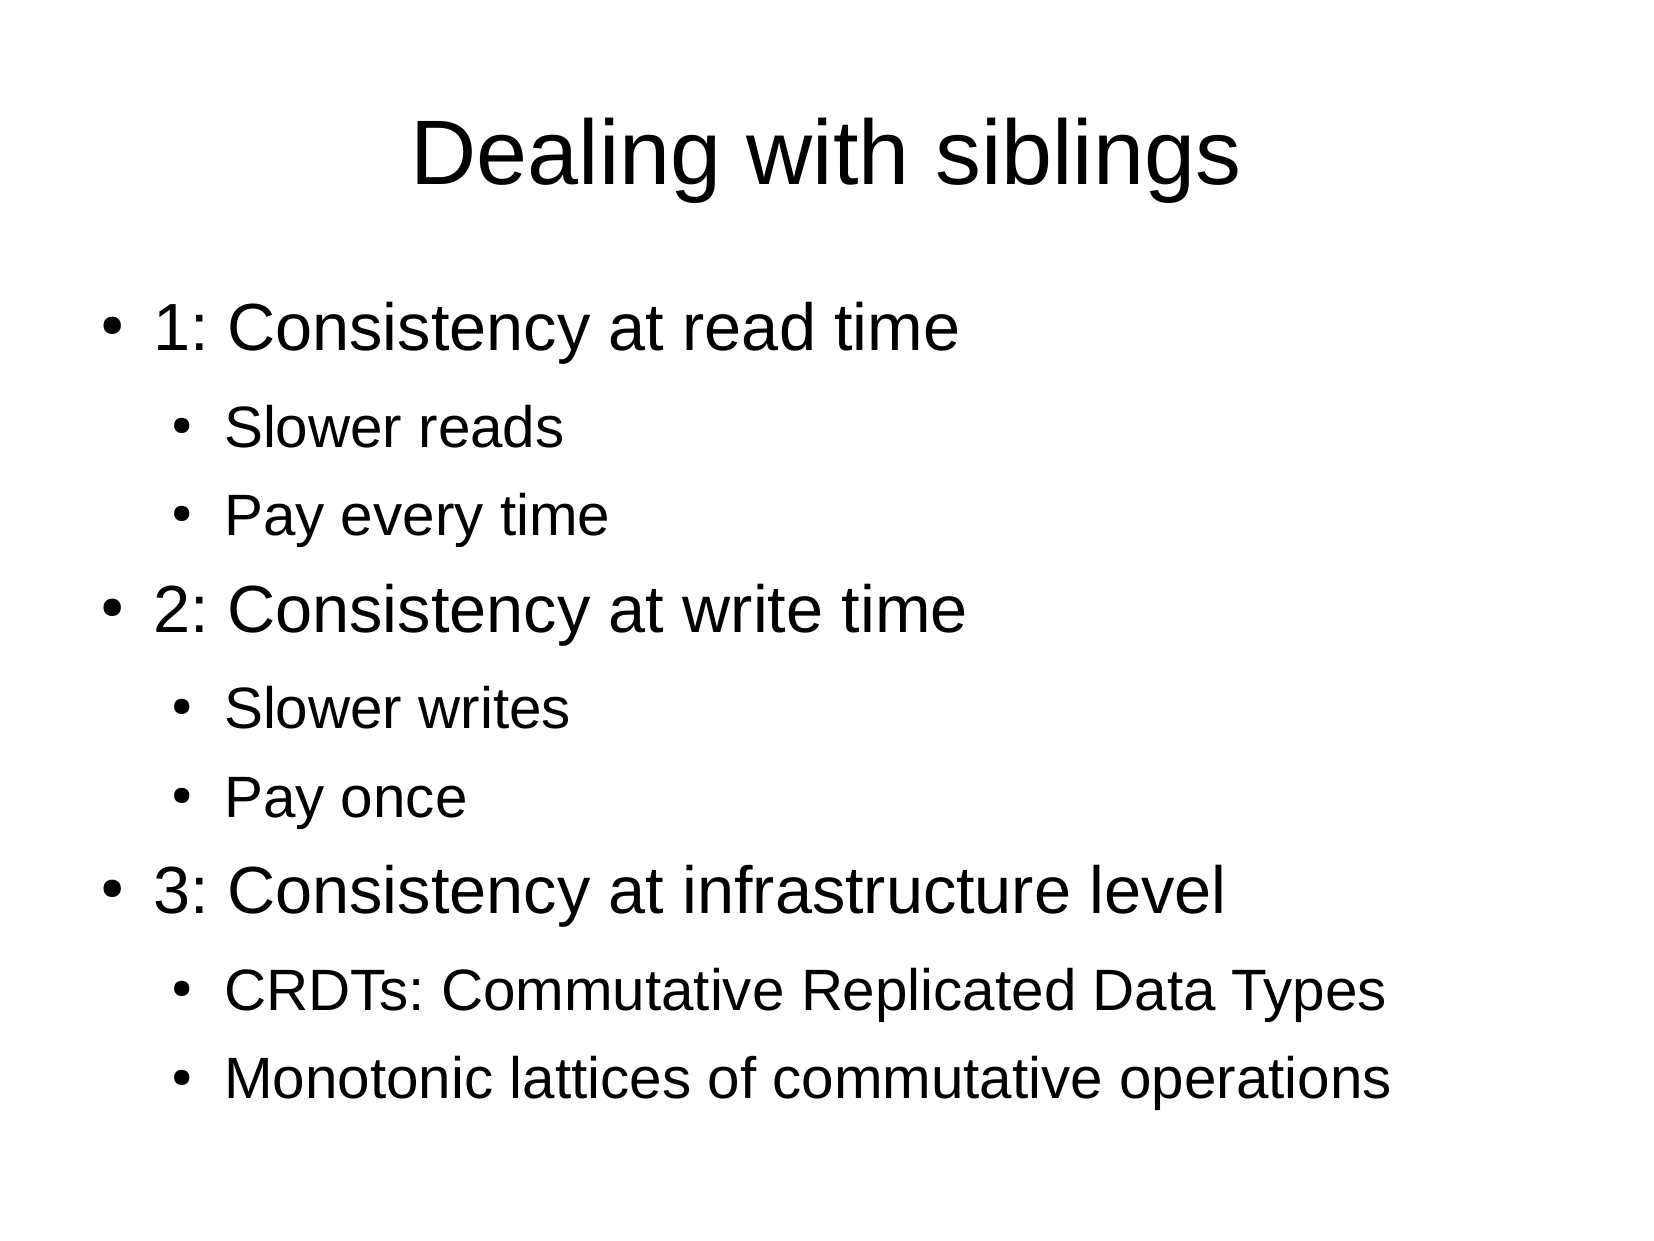

# Dealing with siblings
1: Consistency at read time
Slower reads
Pay every time
2: Consistency at write time
Slower writes
Pay once
3: Consistency at infrastructure level
CRDTs: Commutative Replicated Data Types
Monotonic lattices of commutative operations